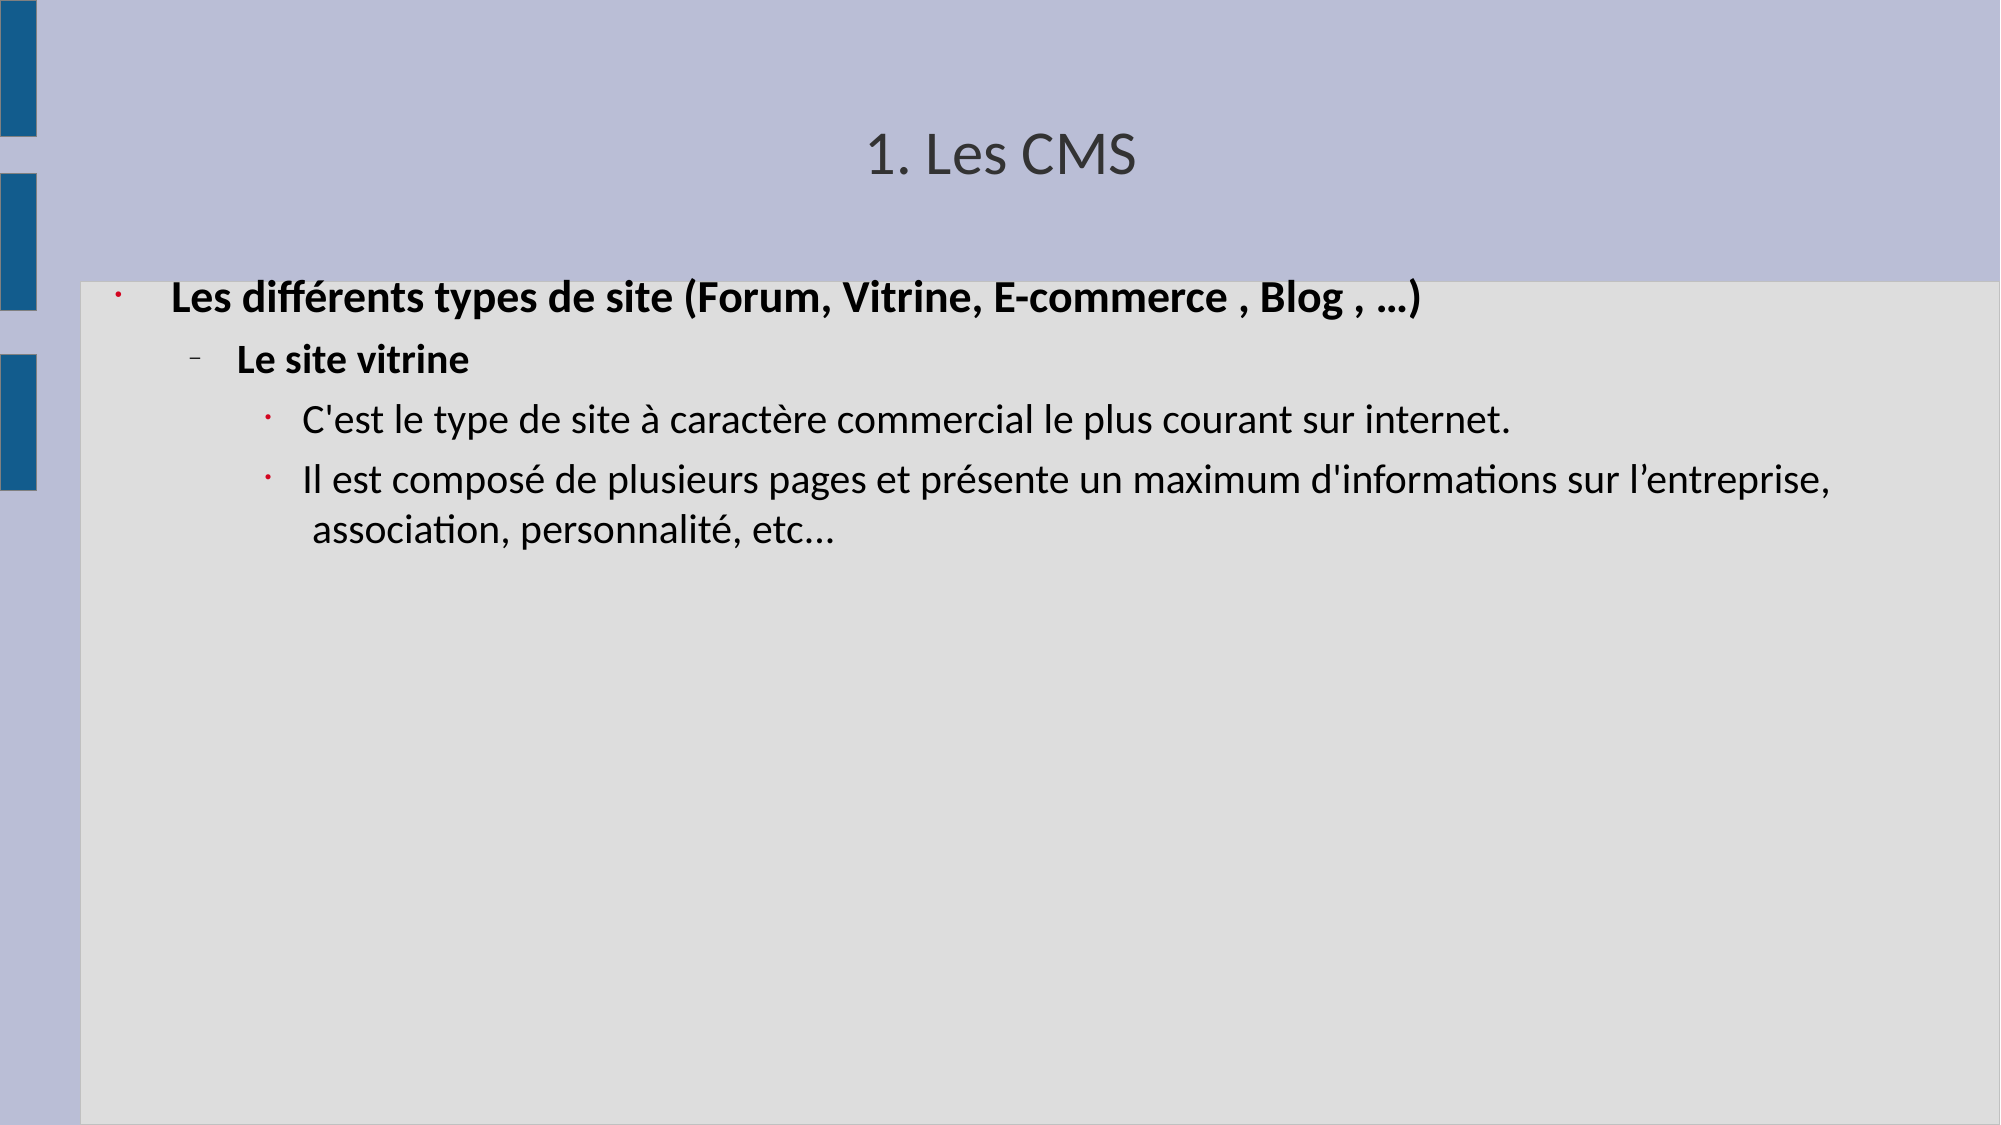

# 1. Les CMS
Les différents types de site (Forum, Vitrine, E-commerce , Blog , …)
Le site vitrine
C'est le type de site à caractère commercial le plus courant sur internet.
Il est composé de plusieurs pages et présente un maximum d'informations sur l’entreprise, association, personnalité, etc...